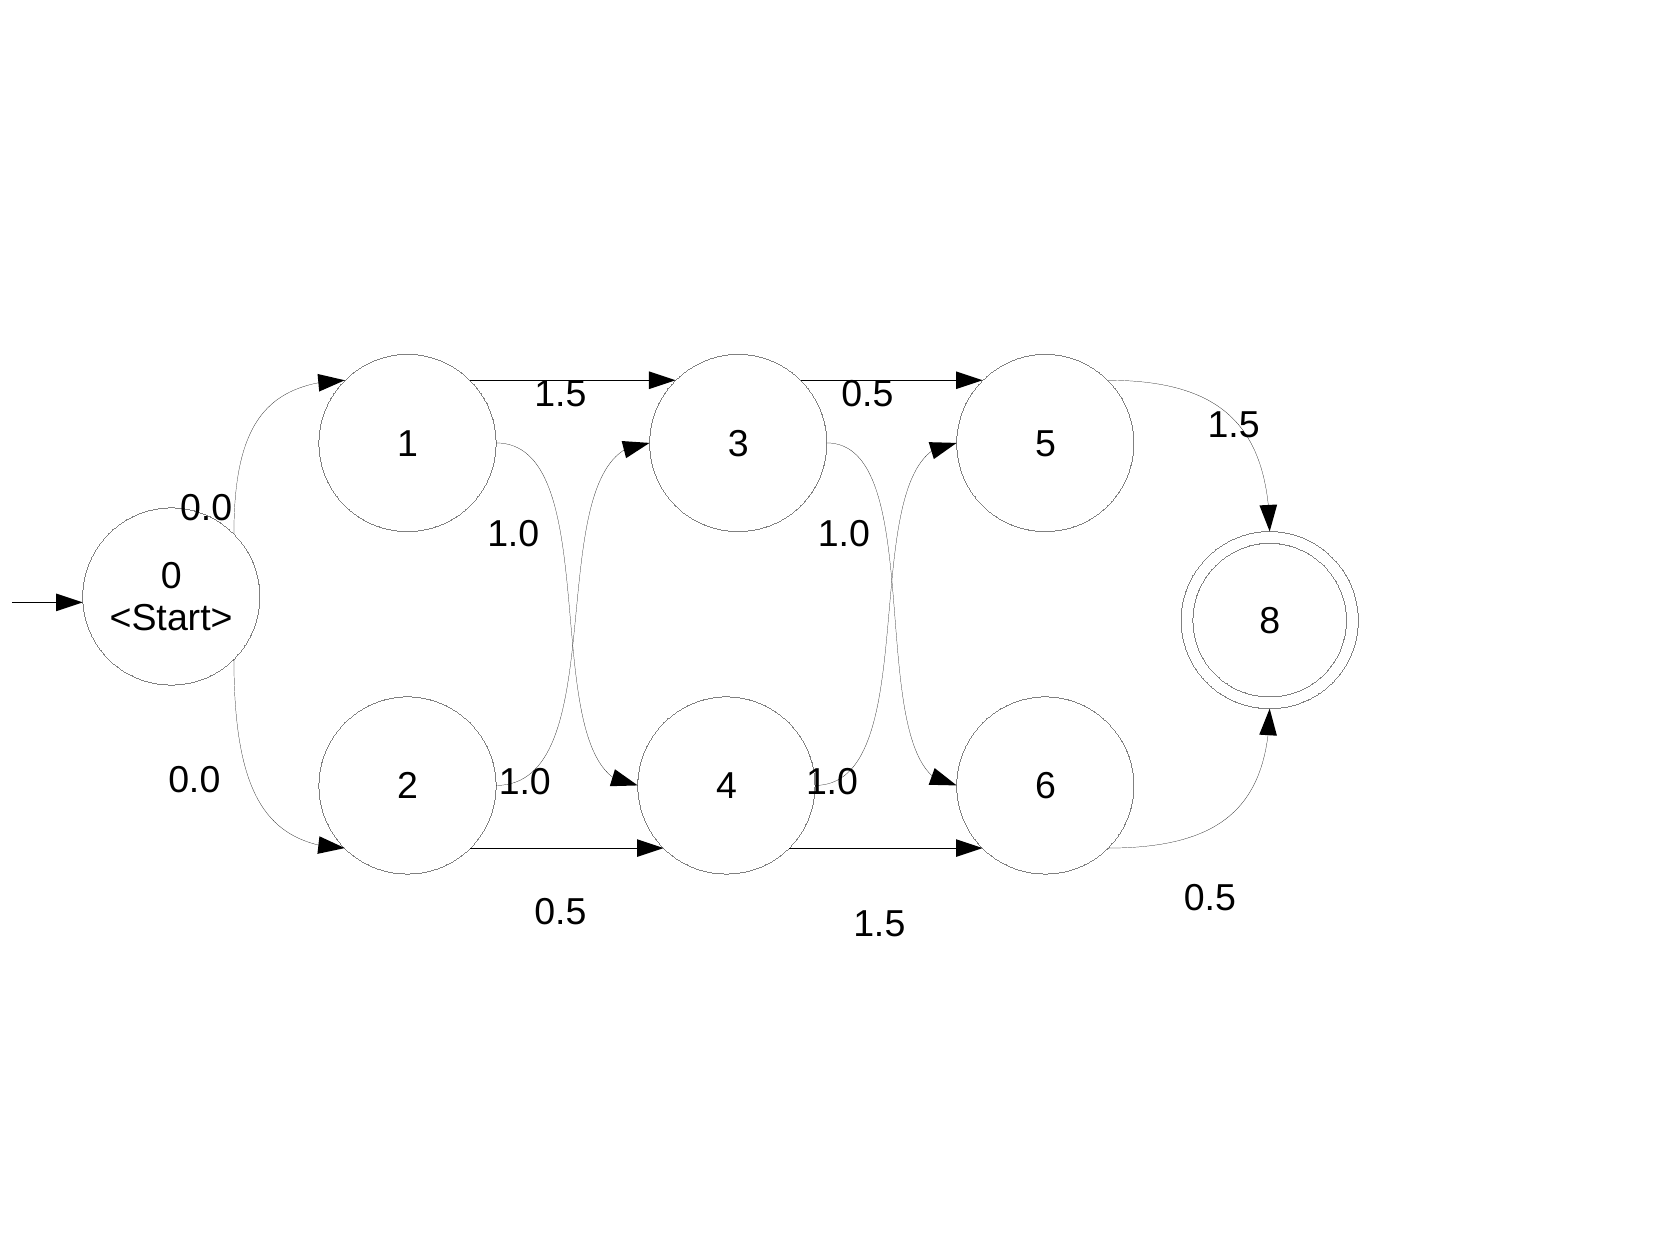

1.5
0.5
1
3
5
1.5
0.0
1.0
1.0
0
<Start>
8
2
4
6
0.0
1.0
1.0
0.5
0.5
1.5